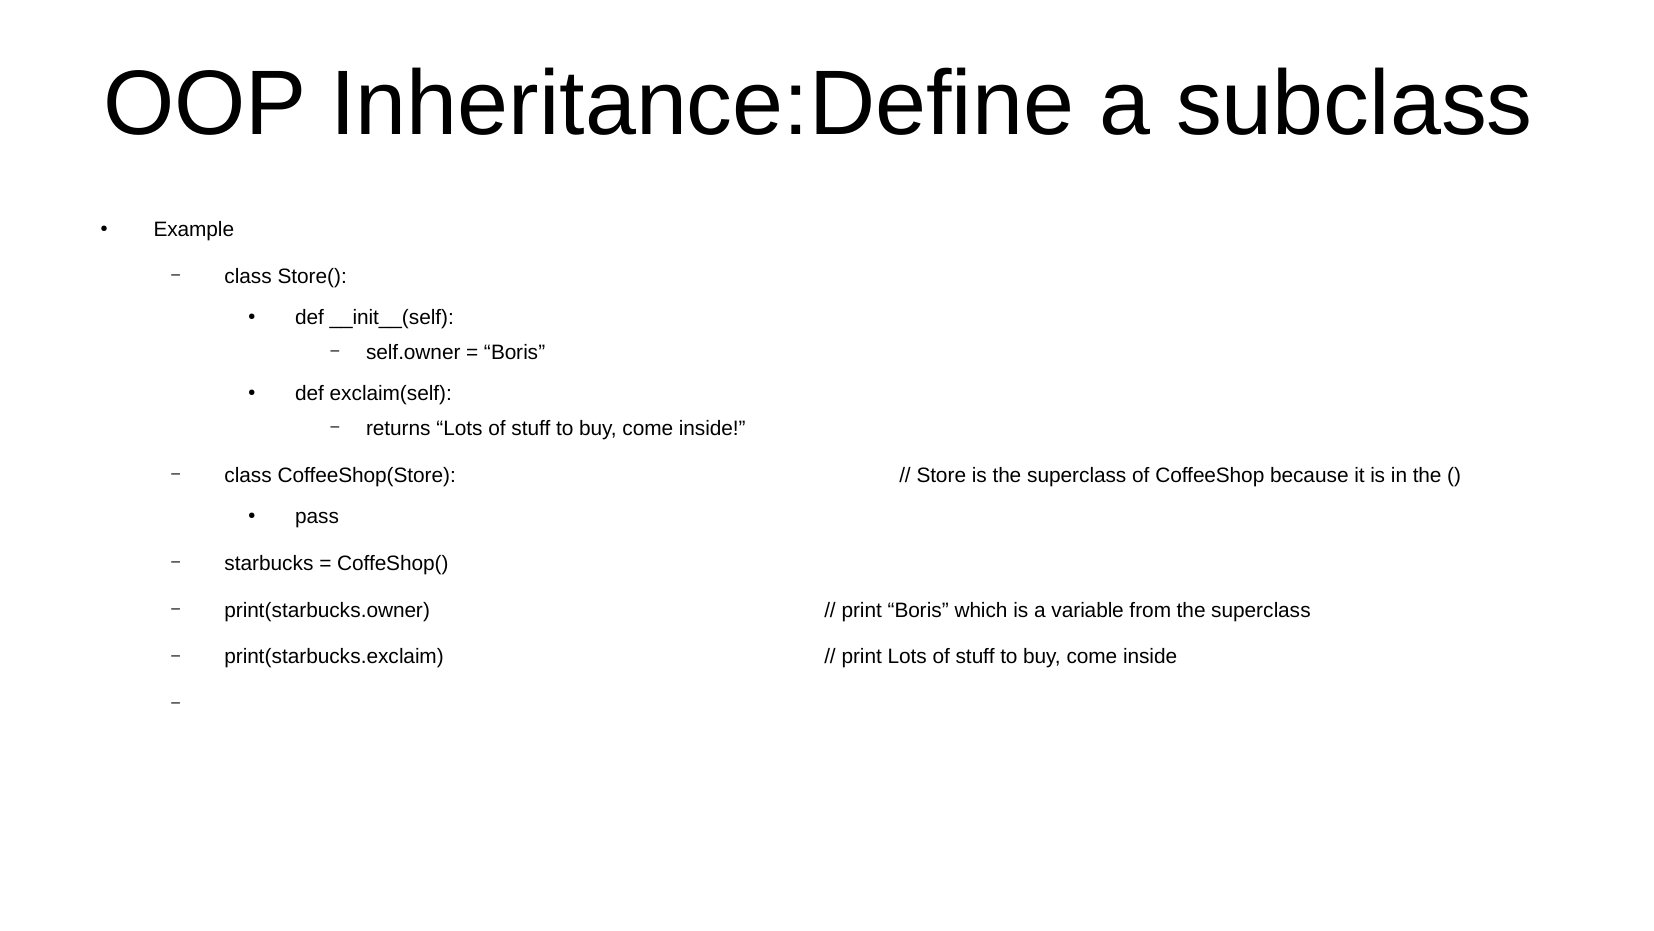

# OOP Inheritance:Define a subclass
Example
class Store():
def __init__(self):
self.owner = “Boris”
def exclaim(self):
returns “Lots of stuff to buy, come inside!”
class CoffeeShop(Store):						// Store is the superclass of CoffeeShop because it is in the ()
pass
starbucks = CoffeShop()
print(starbucks.owner)						// print “Boris” which is a variable from the superclass
print(starbucks.exclaim)						// print Lots of stuff to buy, come inside